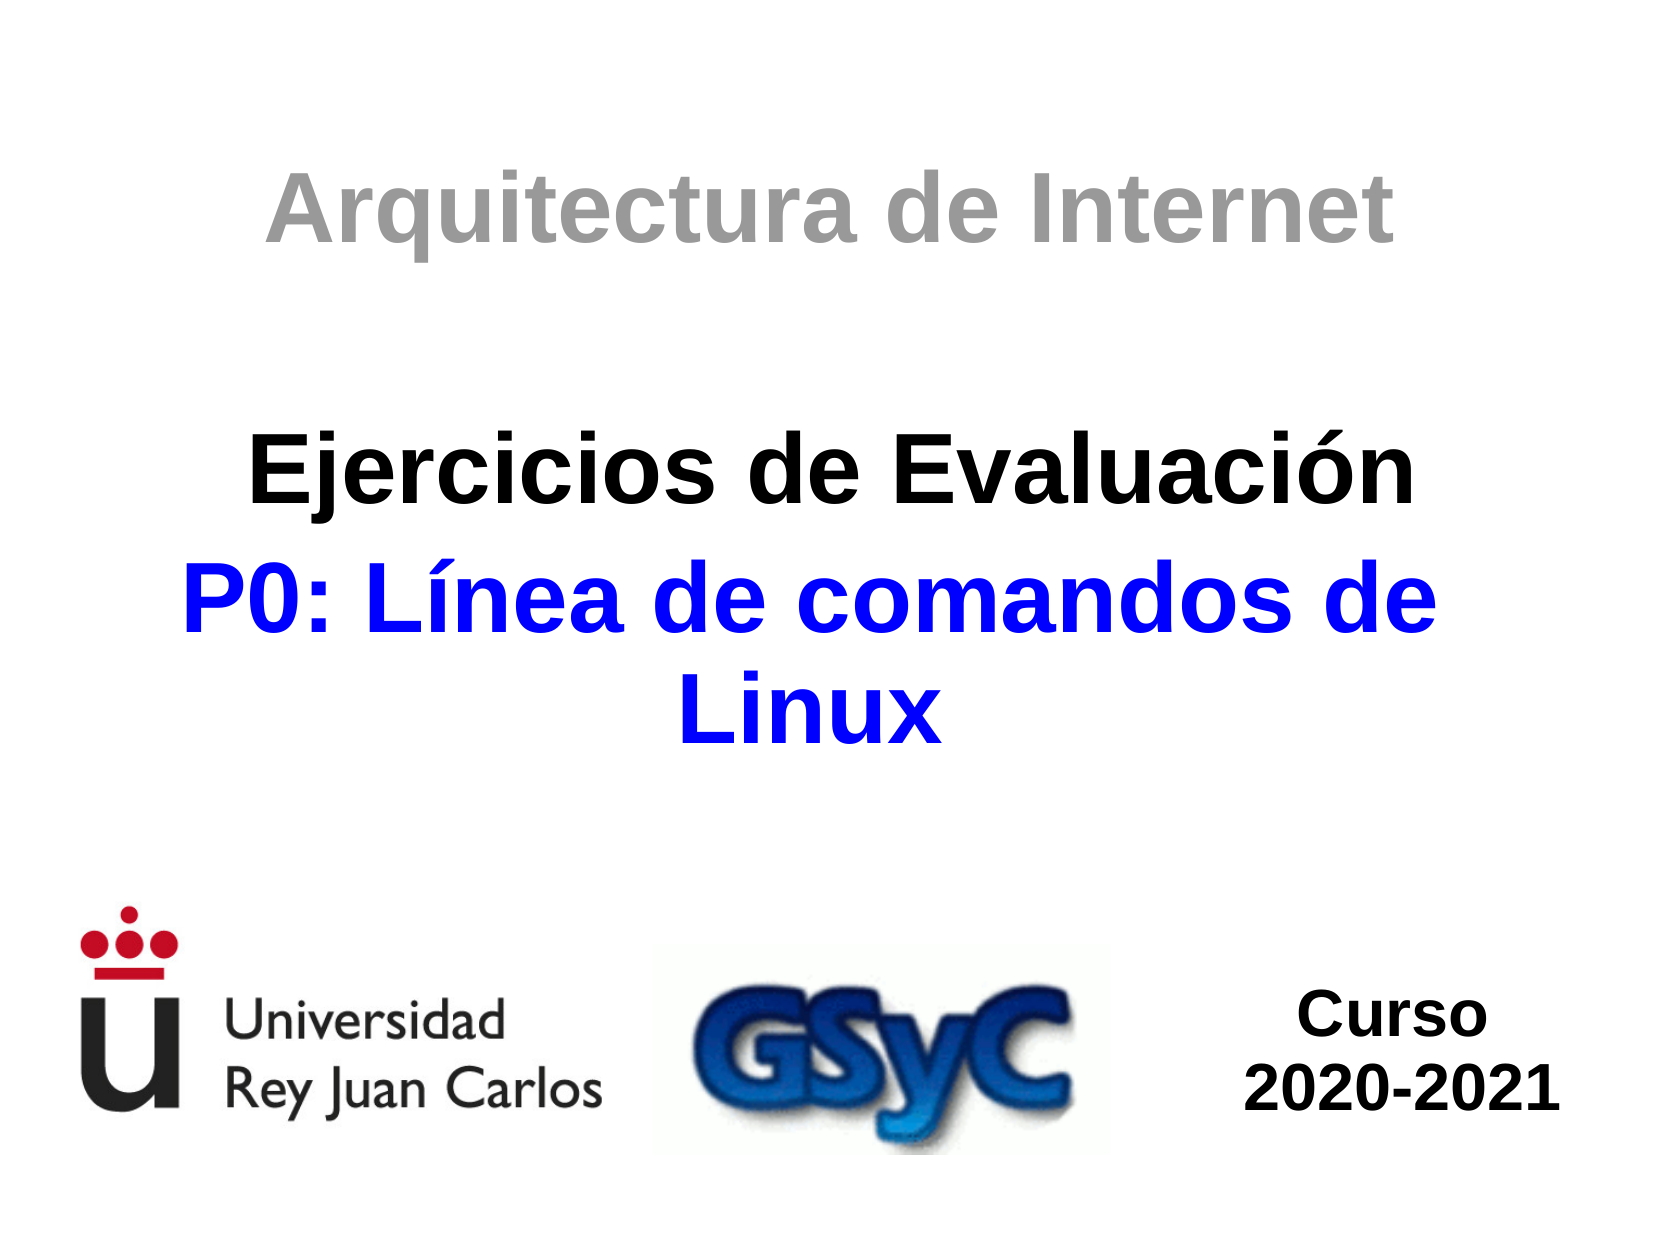

Arquitectura de Internet
Ejercicios de Evaluación
# P0: Línea de comandos de Linux
Curso
2020-2021